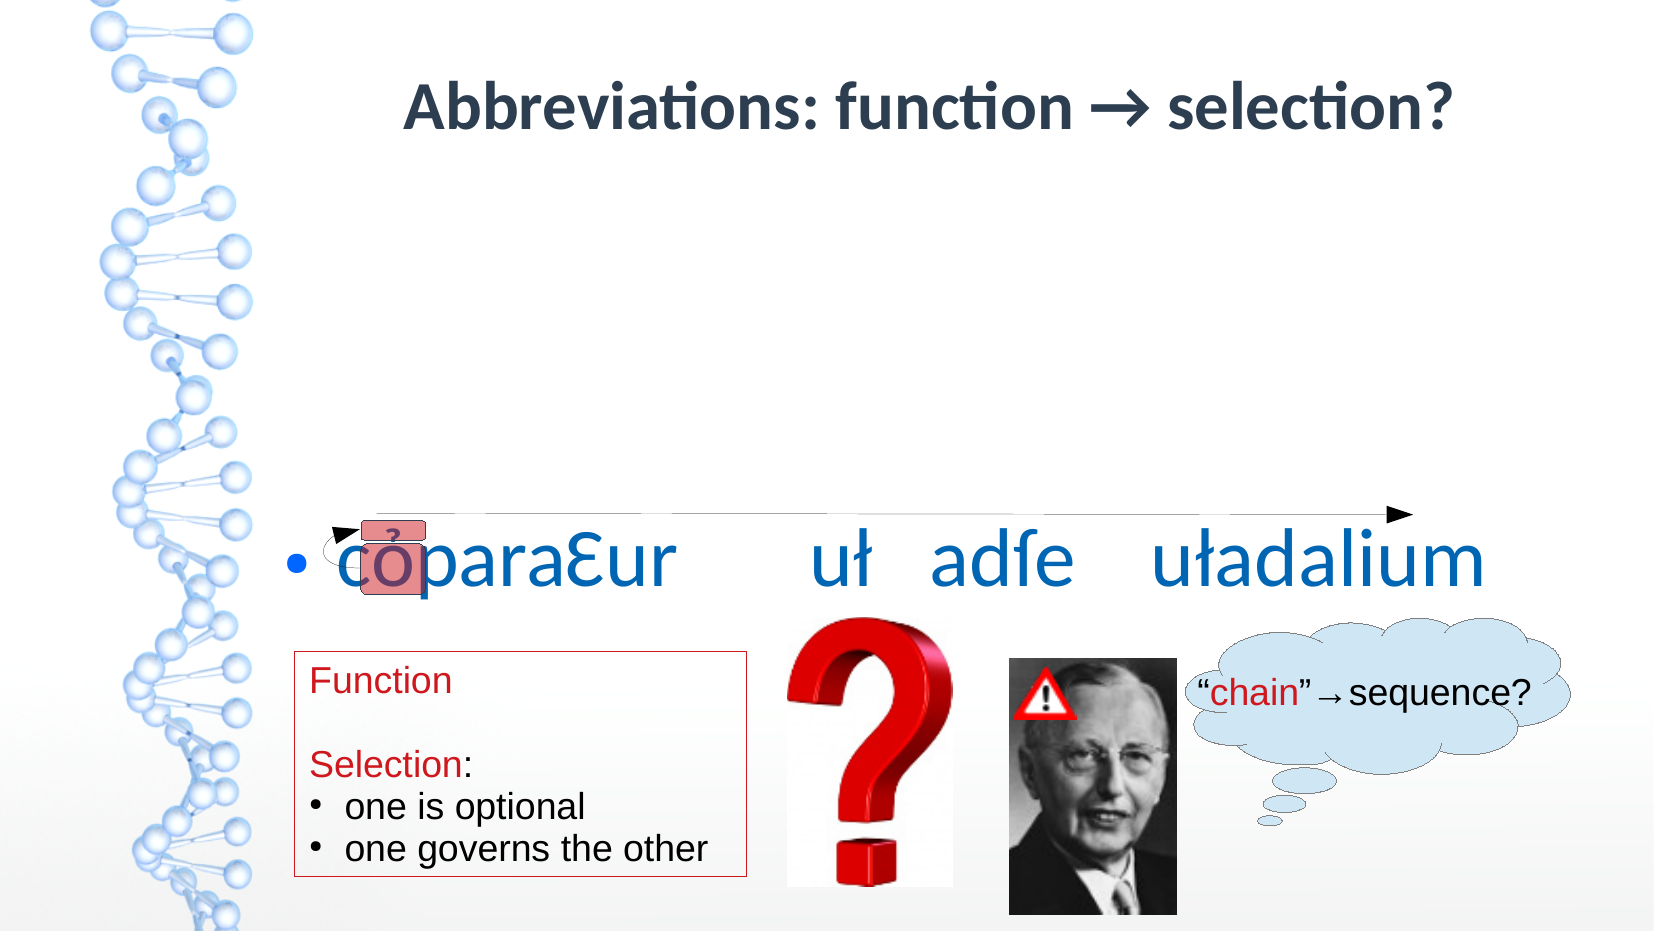

# Abbreviations: function → selection?
cỏparaƐur uł adſe uładalium
“chain”→sequence?
Function
Selection:
one is optional
one governs the other